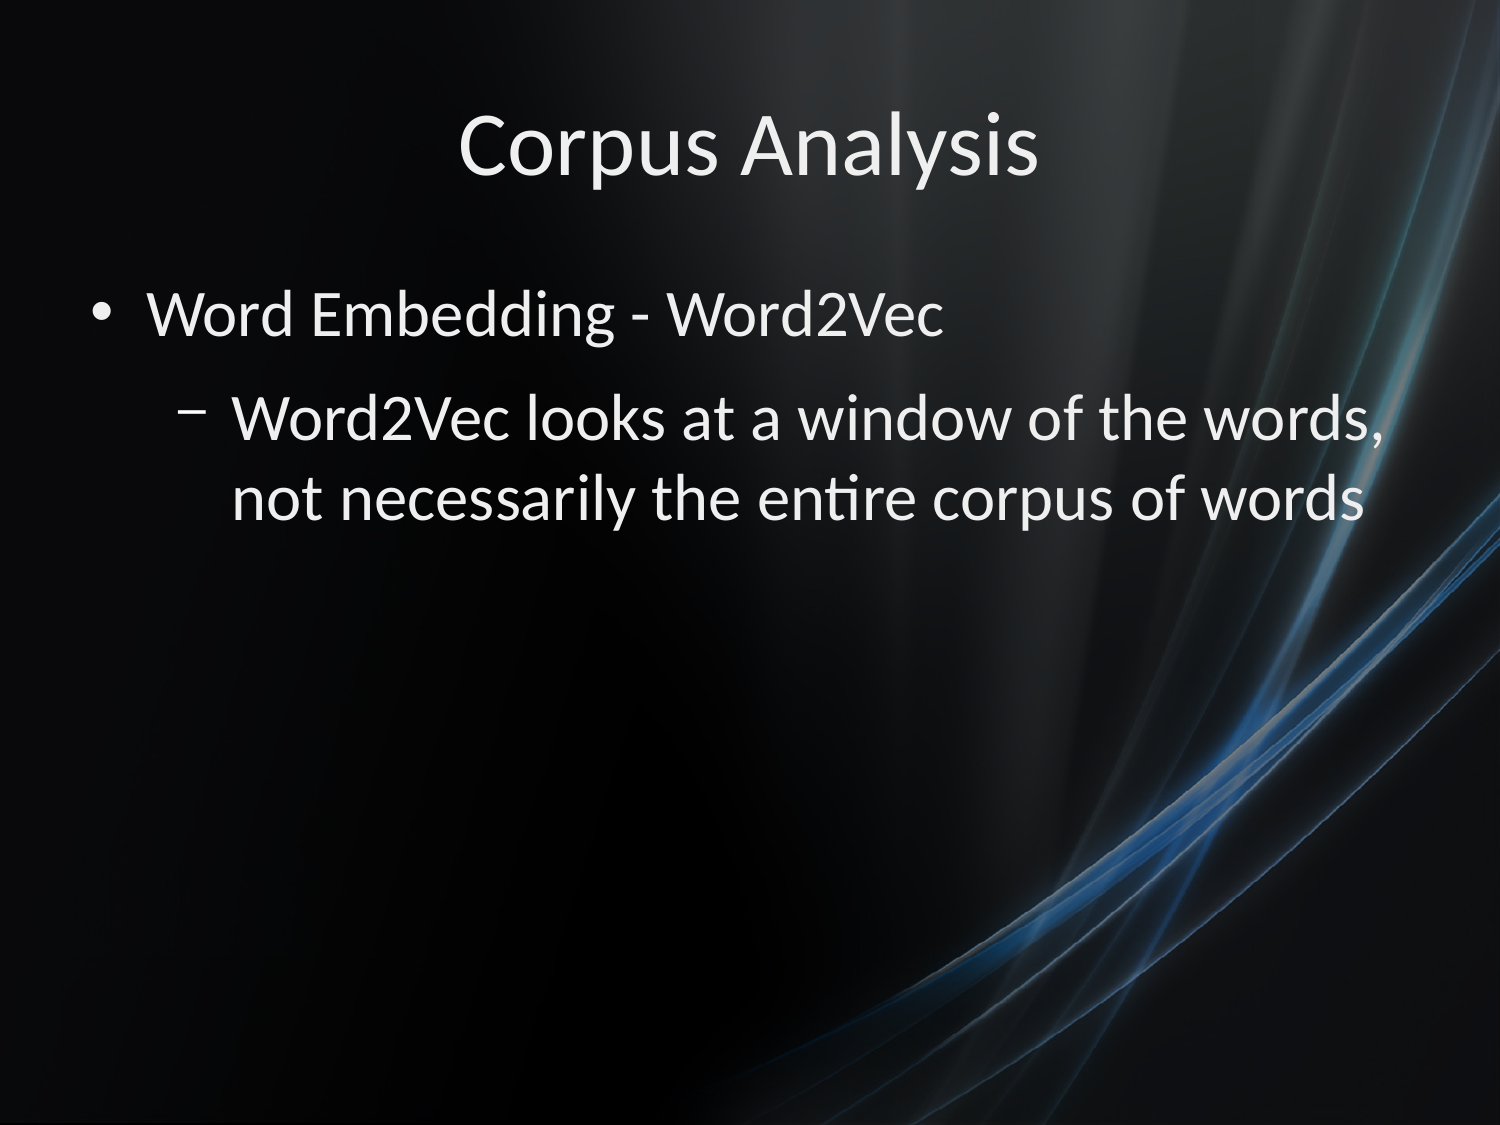

# Corpus Analysis
Word Embedding - Word2Vec
Word2Vec looks at a window of the words, not necessarily the entire corpus of words